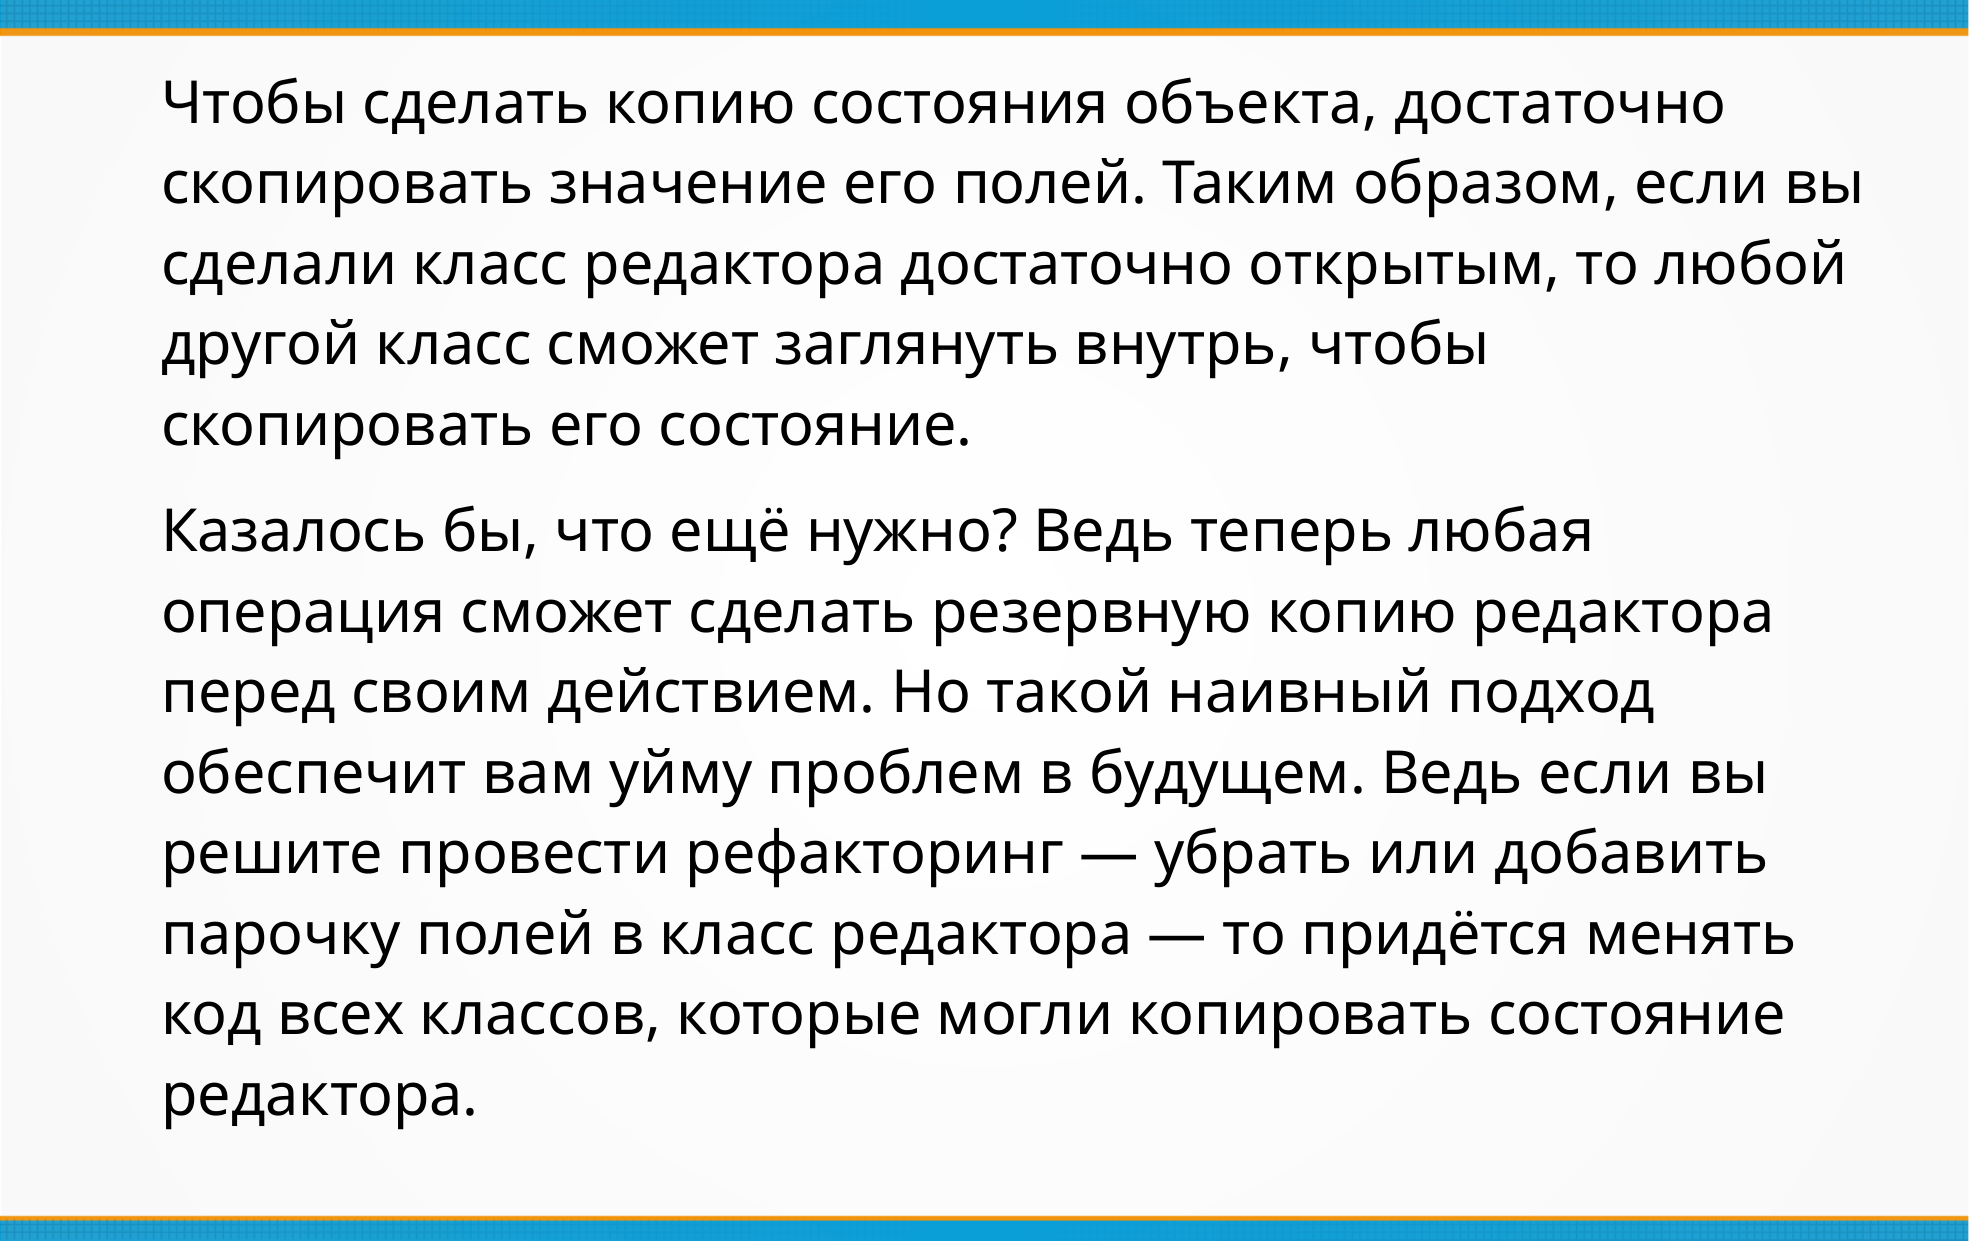

# Чтобы сделать копию состояния объекта, достаточно скопировать значение его полей. Таким образом, если вы сделали класс редактора достаточно открытым, то любой другой класс сможет заглянуть внутрь, чтобы скопировать его состояние.
Казалось бы, что ещё нужно? Ведь теперь любая операция сможет сделать резервную копию редактора перед своим действием. Но такой наивный подход обеспечит вам уйму проблем в будущем. Ведь если вы решите провести рефакторинг — убрать или добавить парочку полей в класс редактора — то придётся менять код всех классов, которые могли копировать состояние редактора.